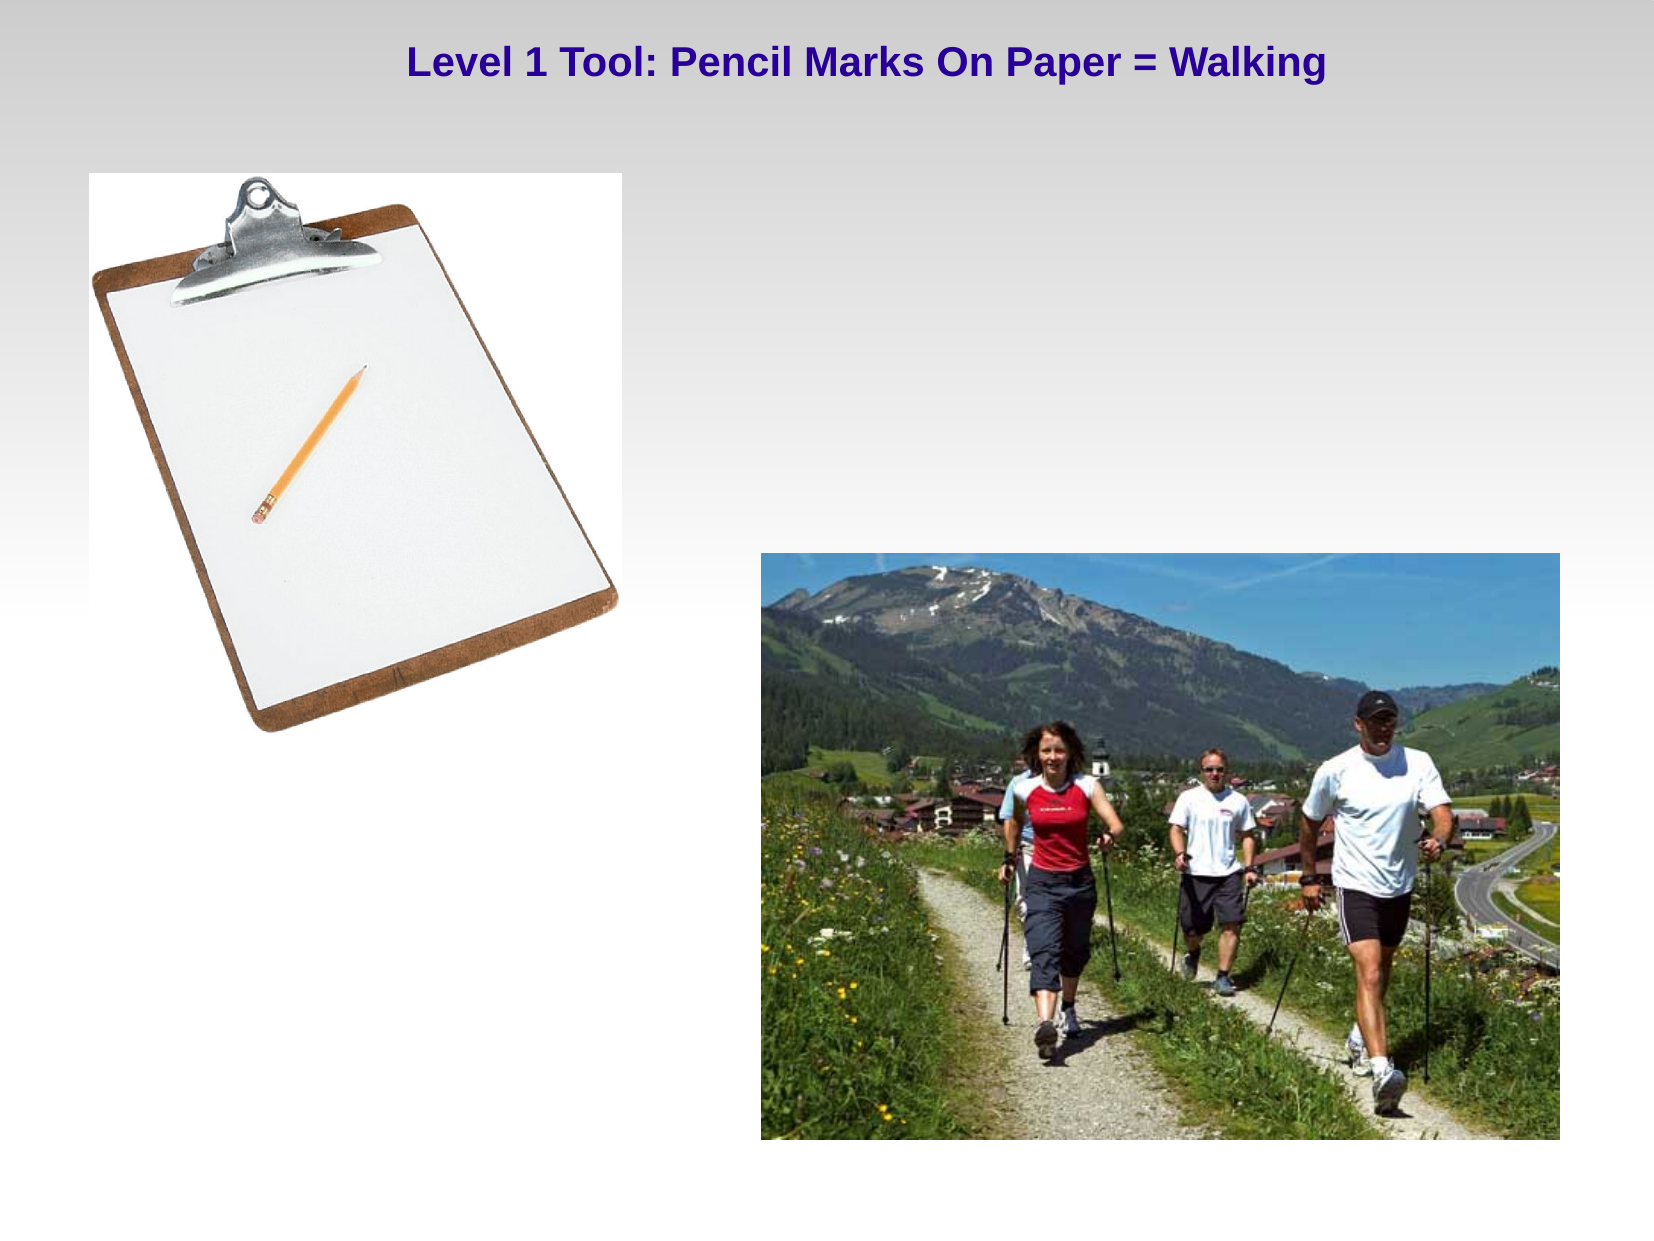

Level 1 Tool: Pencil Marks On Paper = Walking